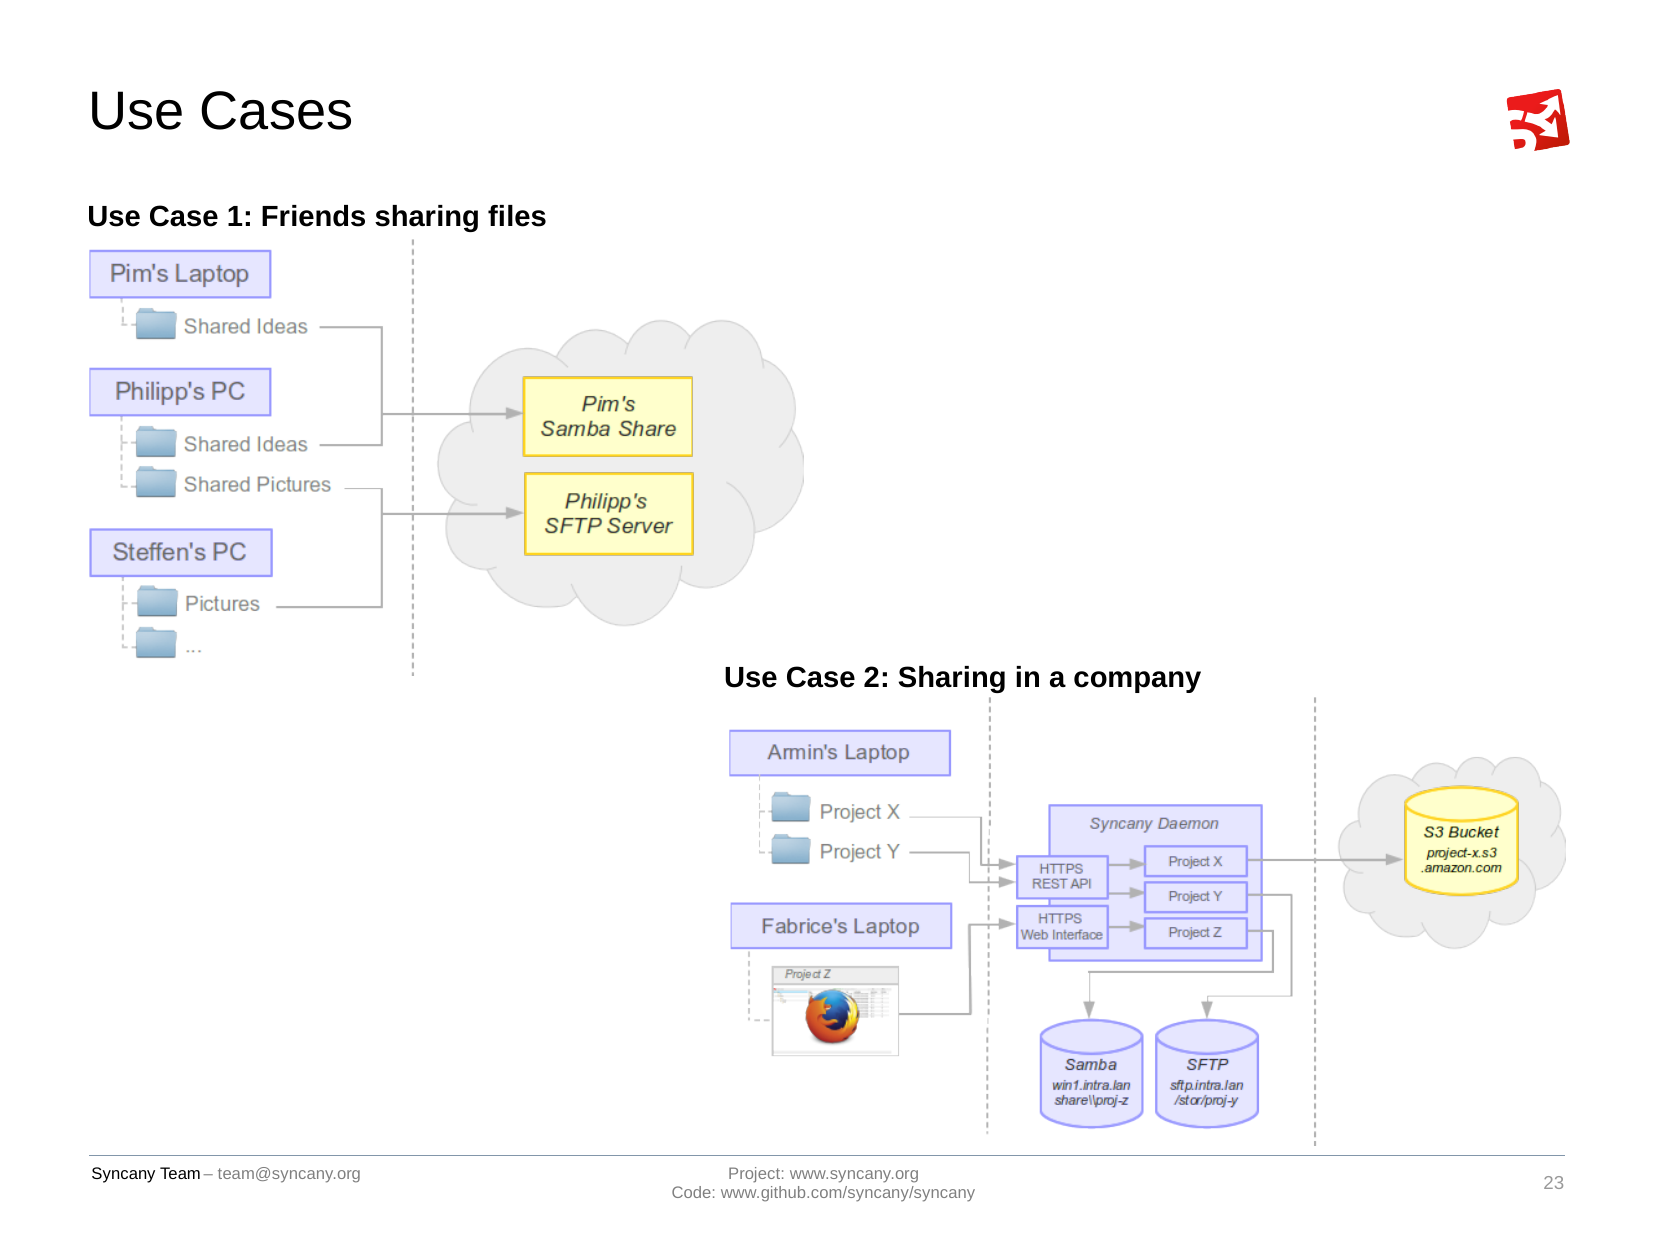

# Use Cases
Use Case 1: Friends sharing files
Use Case 2: Sharing in a company